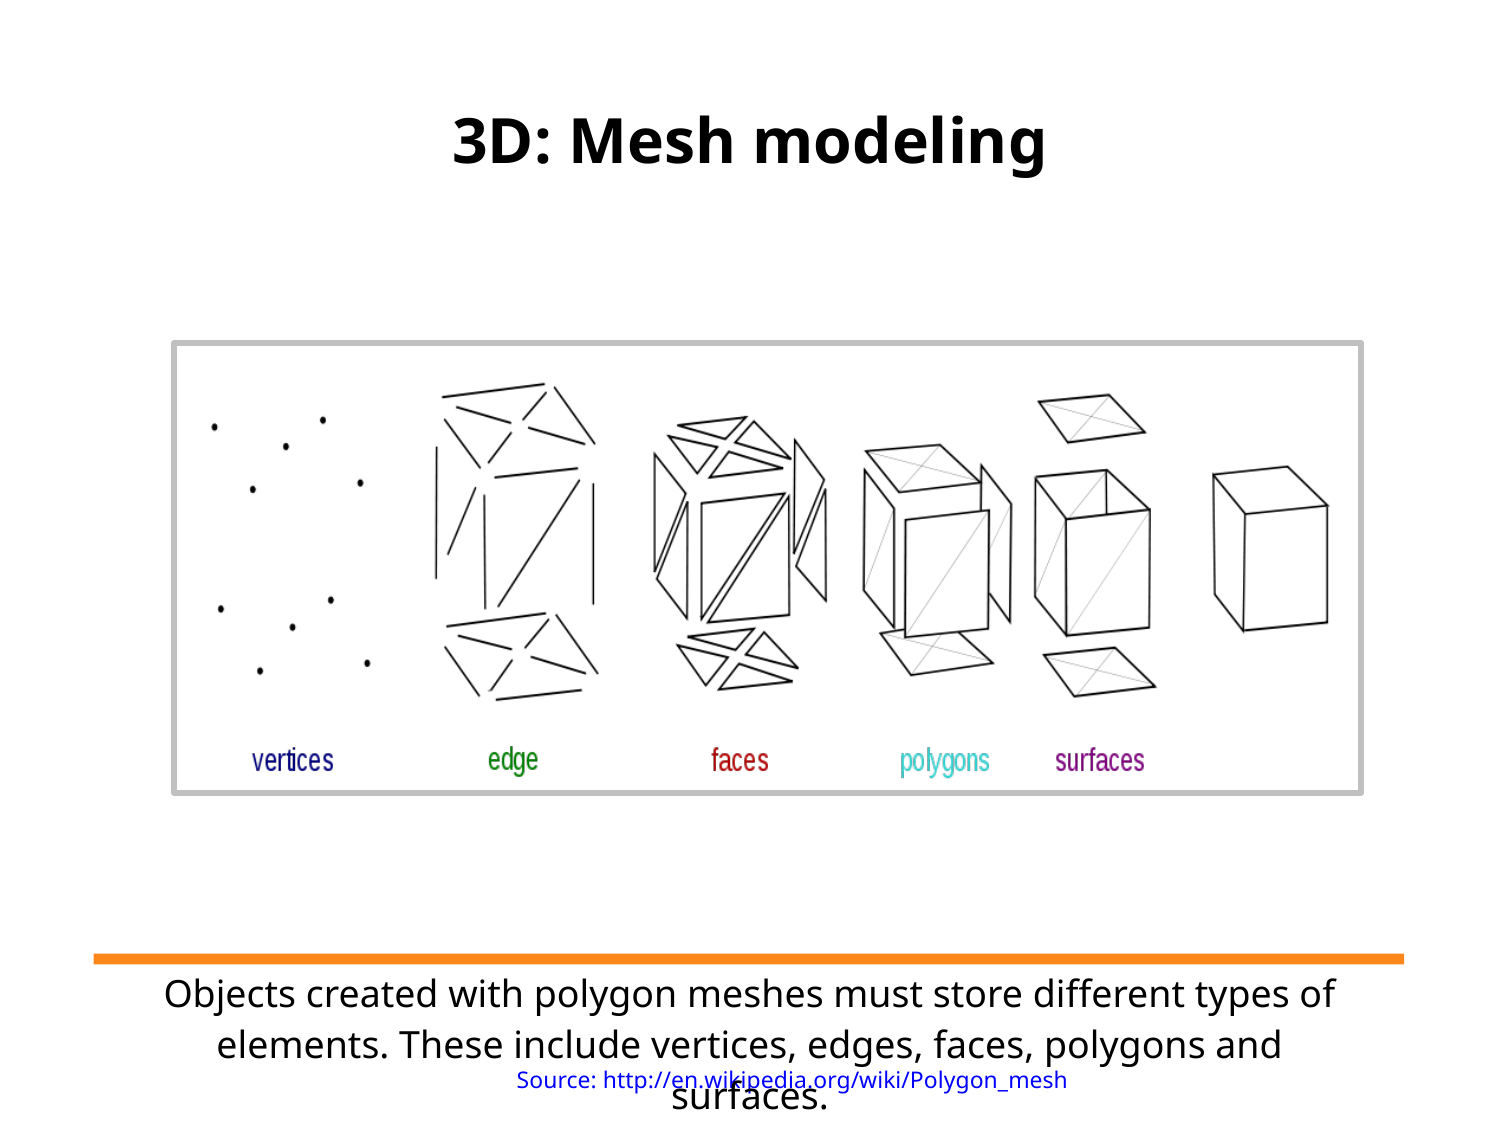

# 3D: Mesh modeling
Objects created with polygon meshes must store different types of elements. These include vertices, edges, faces, polygons and surfaces.
Source: http://en.wikipedia.org/wiki/Polygon_mesh